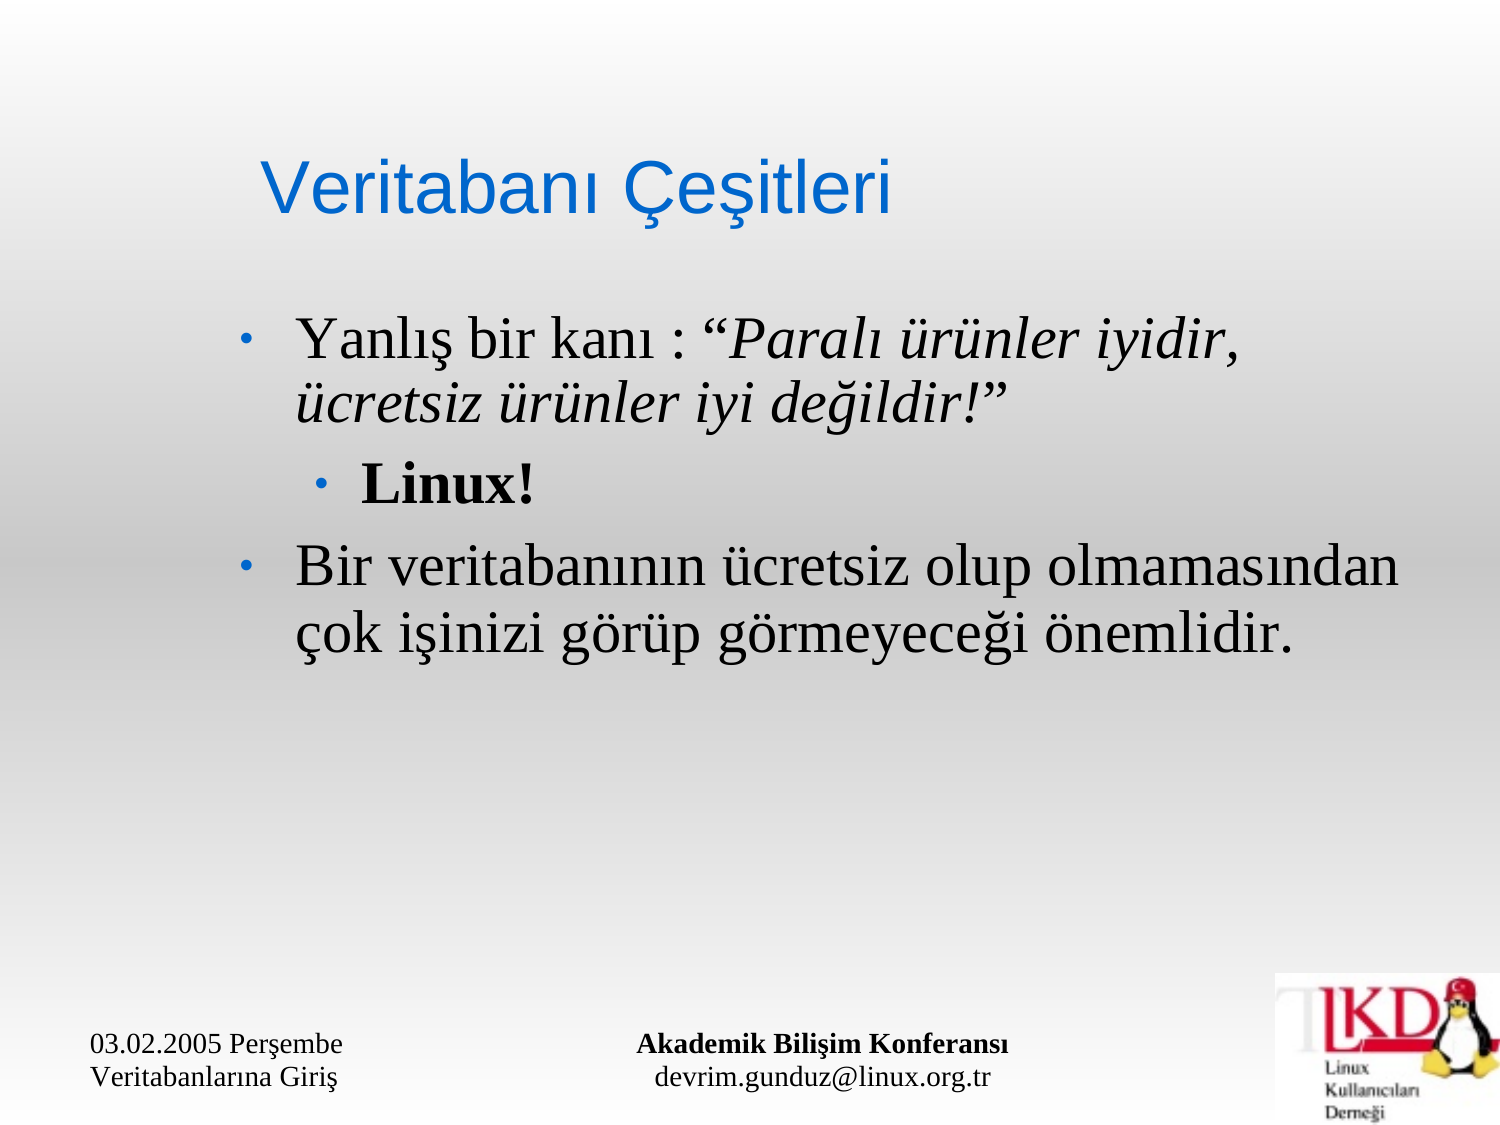

# Veritabanı Çeşitleri
Yanlış bir kanı : “Paralı ürünler iyidir, ücretsiz ürünler iyi değildir!”
Linux!
Bir veritabanının ücretsiz olup olmamasından çok işinizi görüp görmeyeceği önemlidir.